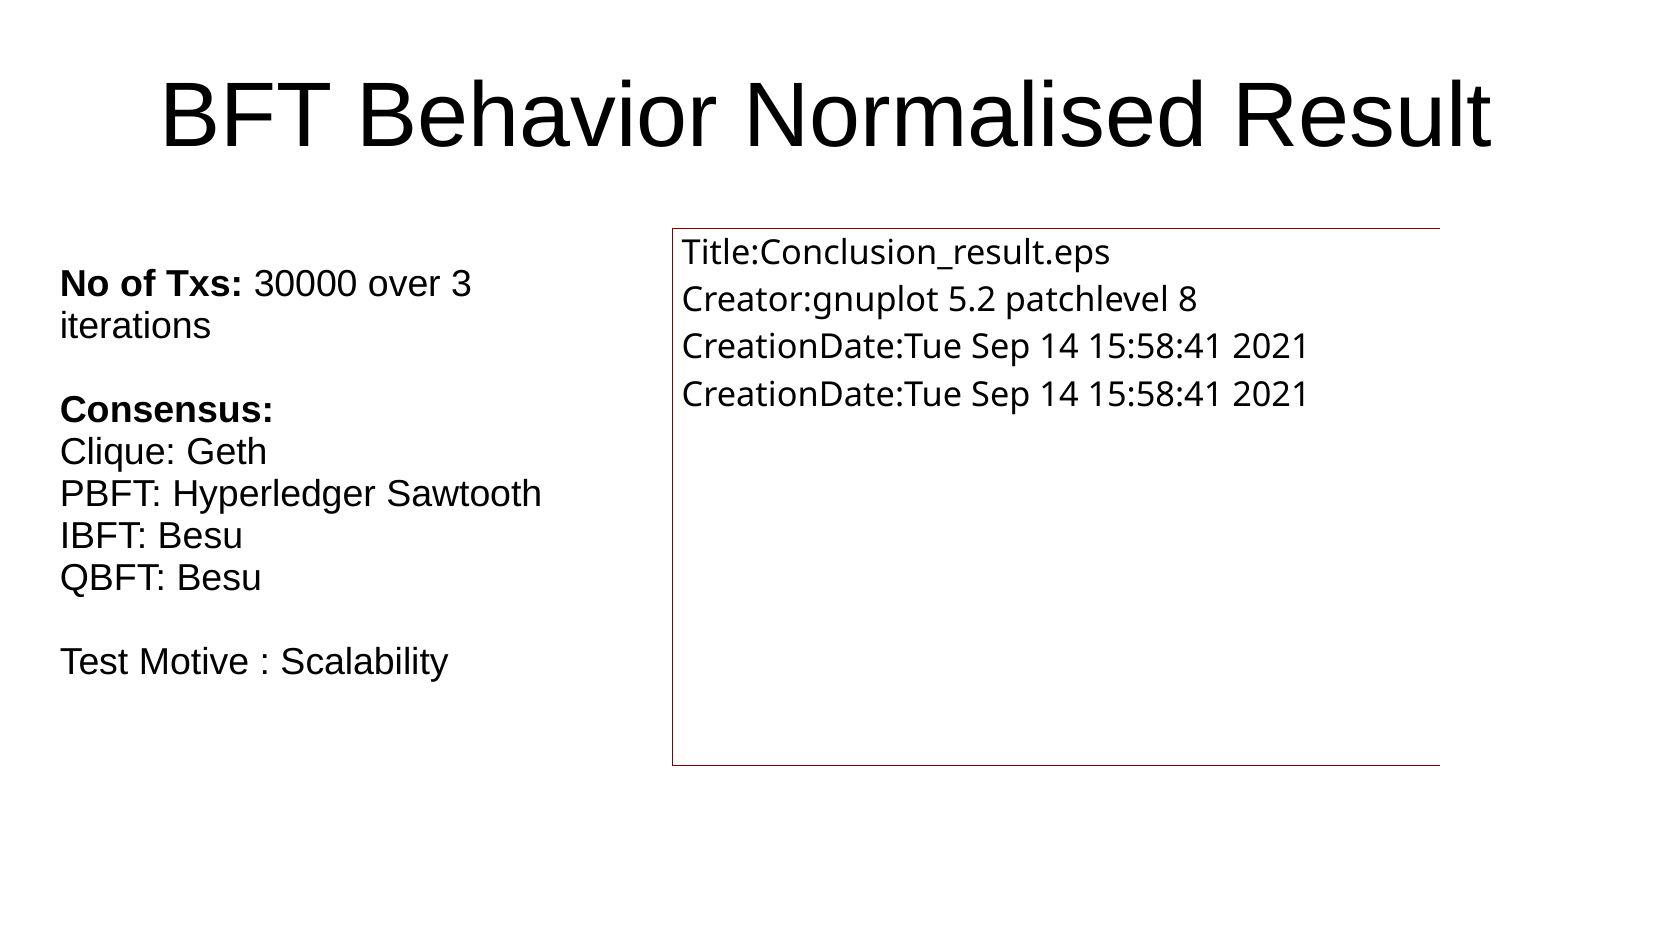

# BFT Behavior Normalised Result
No of Txs: 30000 over 3 iterations
Consensus:
Clique: Geth
PBFT: Hyperledger Sawtooth
IBFT: Besu
QBFT: Besu
Test Motive : Scalability